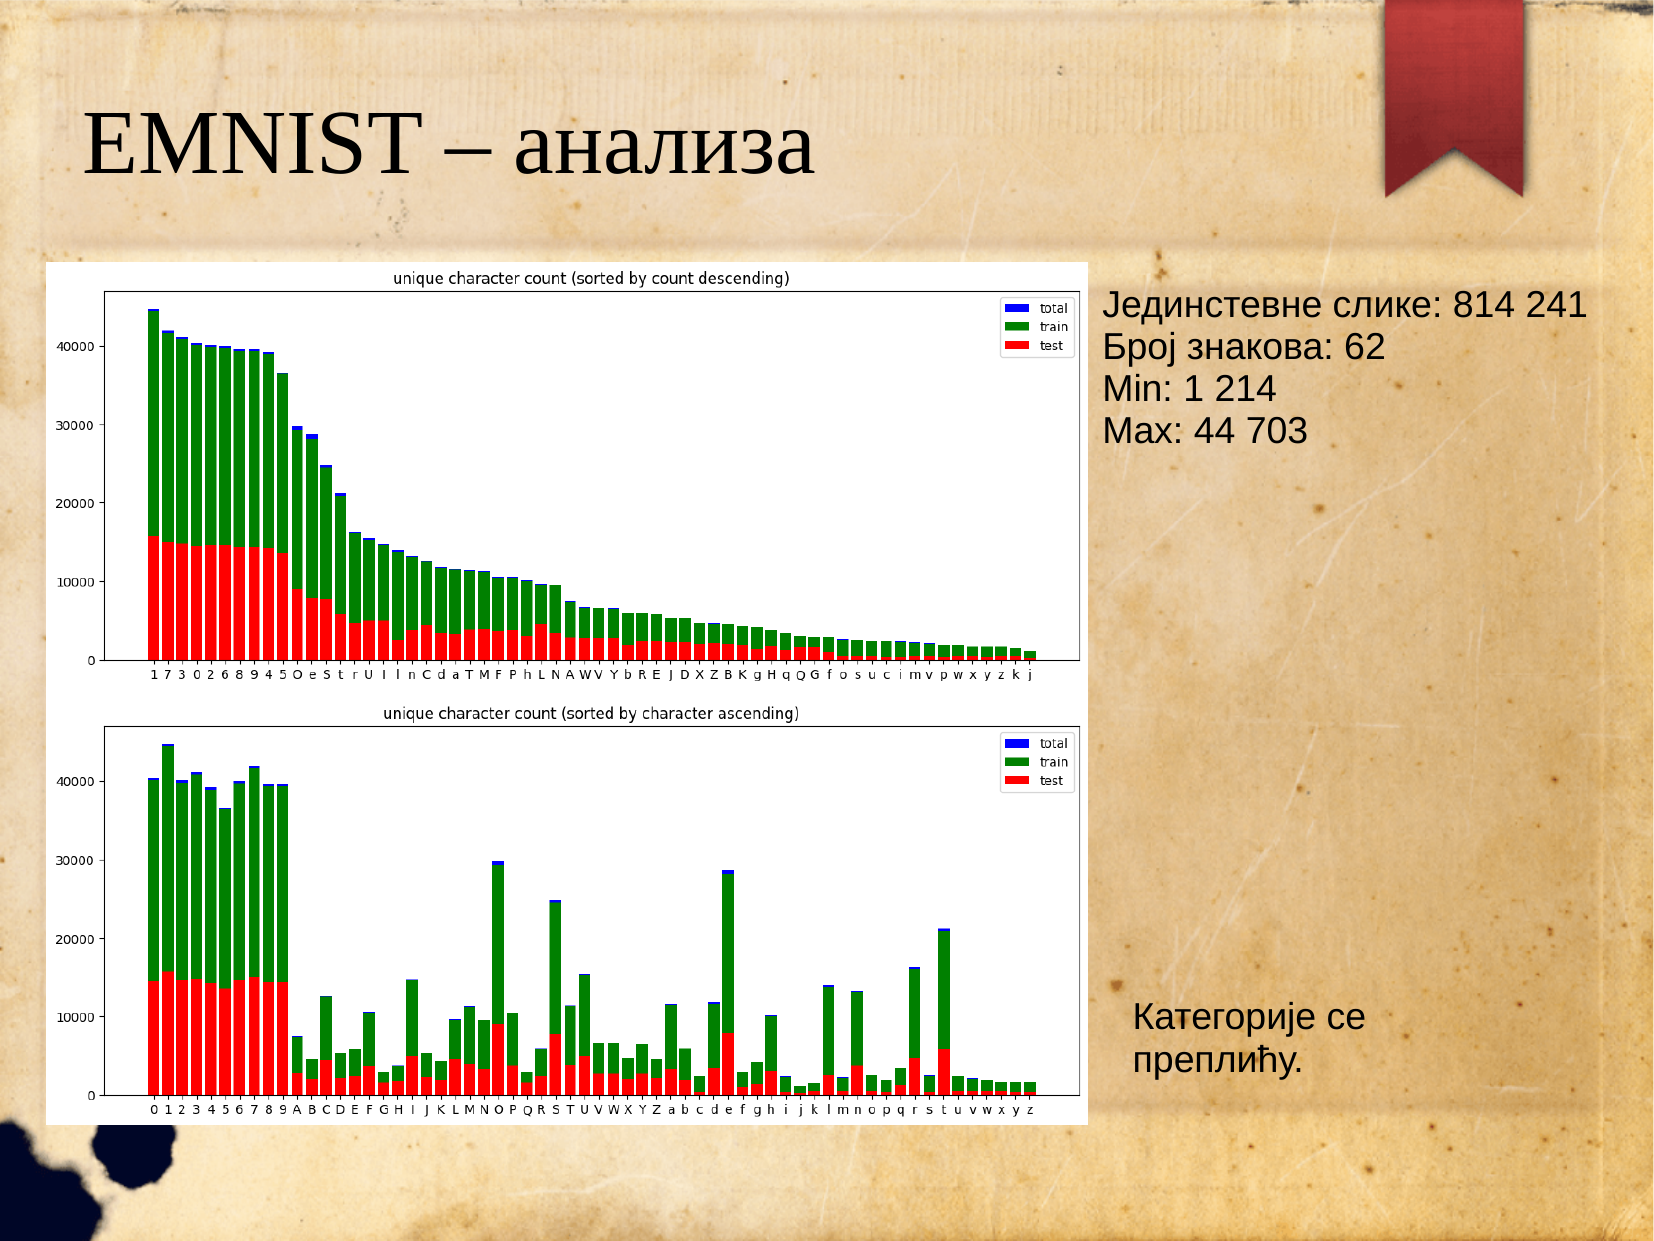

# EMNIST – анализа
Јединстевне слике: 814 241
Број знакова: 62
Min: 1 214
Max: 44 703
Категорије се преплићу.